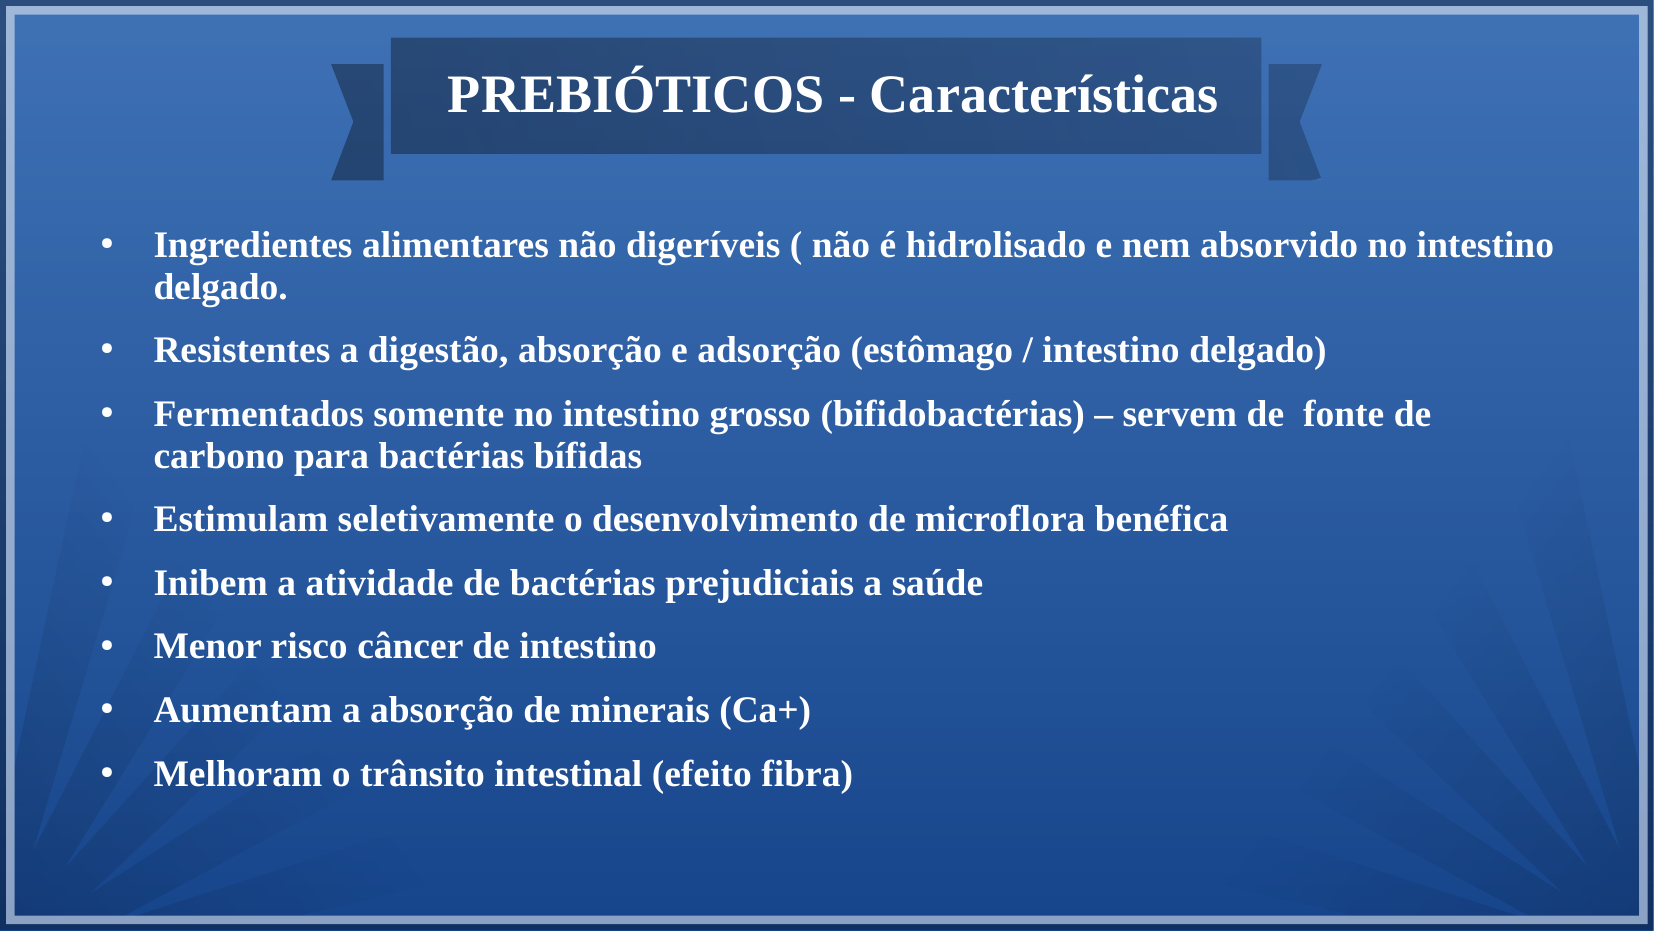

# PREBIÓTICOS - Características
Ingredientes alimentares não digeríveis ( não é hidrolisado e nem absorvido no intestino delgado.
Resistentes a digestão, absorção e adsorção (estômago / intestino delgado)
Fermentados somente no intestino grosso (bifidobactérias) – servem de fonte de carbono para bactérias bífidas
Estimulam seletivamente o desenvolvimento de microflora benéfica
Inibem a atividade de bactérias prejudiciais a saúde
Menor risco câncer de intestino
Aumentam a absorção de minerais (Ca+)
Melhoram o trânsito intestinal (efeito fibra)